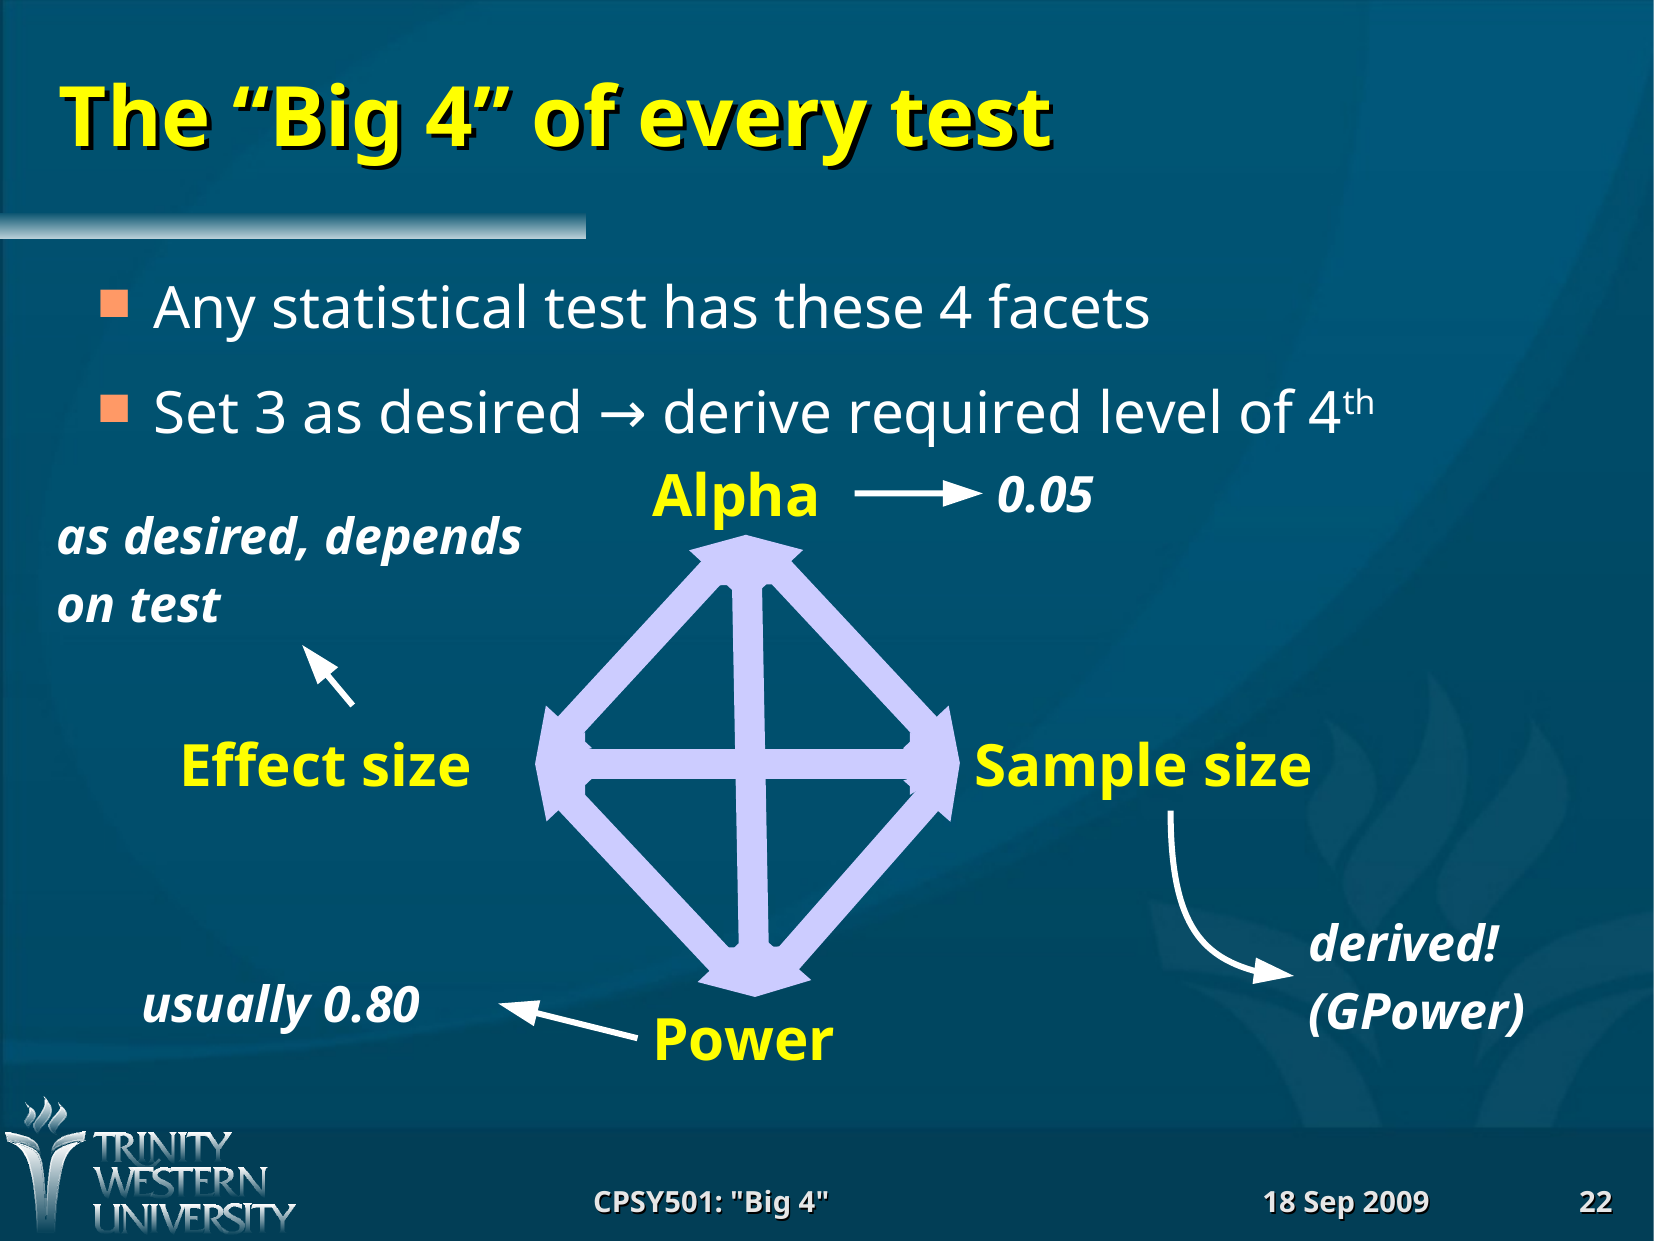

# The “Big 4” of every test
Any statistical test has these 4 facets
Set 3 as desired → derive required level of 4th
Alpha
0.05
as desired, depends on test
Effect size
Sample size
derived!
(GPower)
usually 0.80
Power
CPSY501: "Big 4"
18 Sep 2009
22